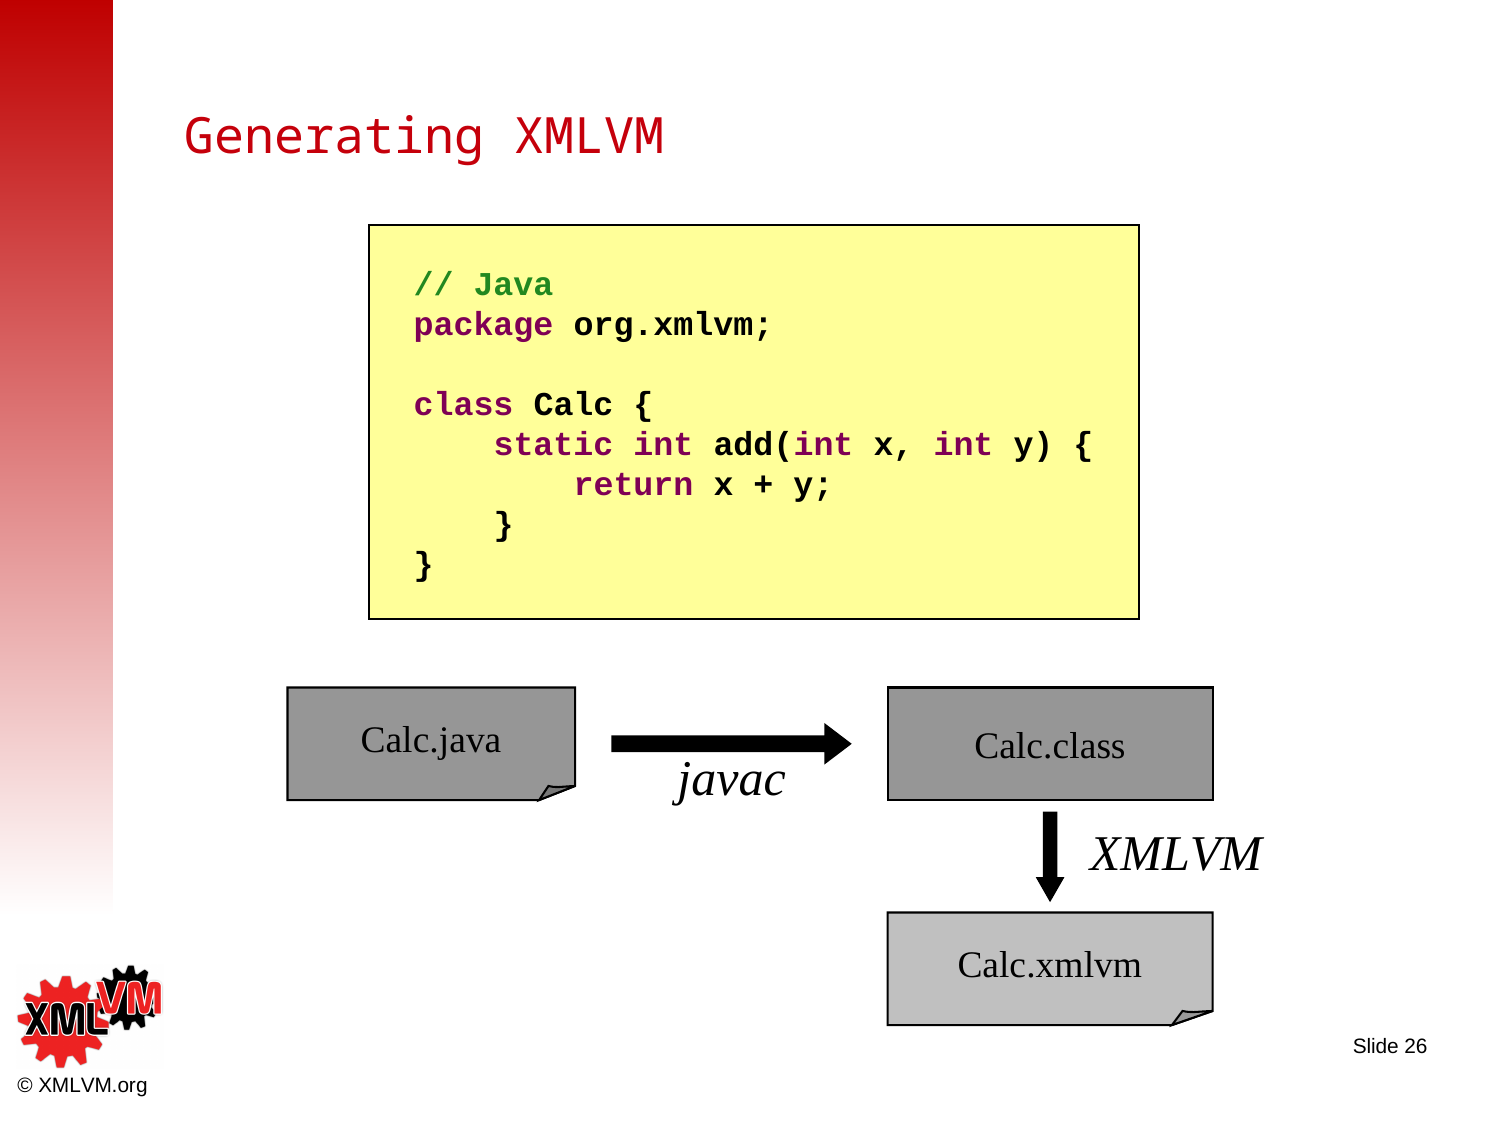

# Generating XMLVM
// Java
package org.xmlvm;
class Calc {
 static int add(int x, int y) {
 return x + y;
 }
}
Calc.java
Calc.class
javac
XMLVM
Calc.xmlvm